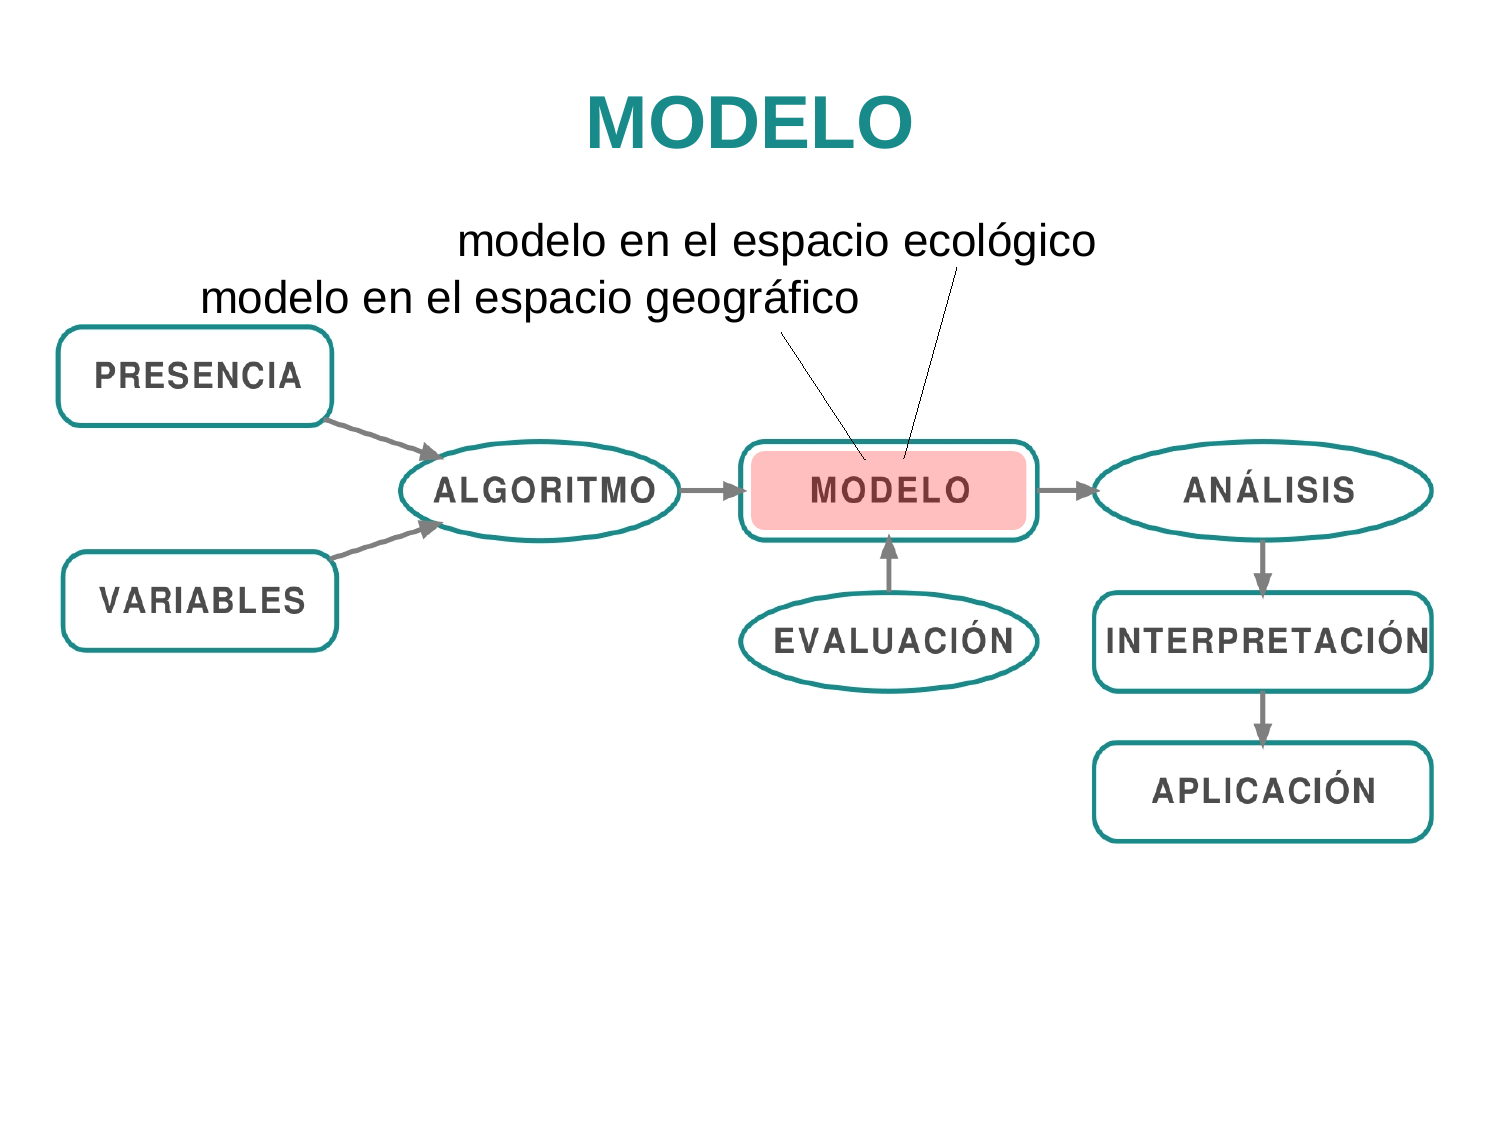

# MODELO
modelo en el espacio ecológico
modelo en el espacio geográfico